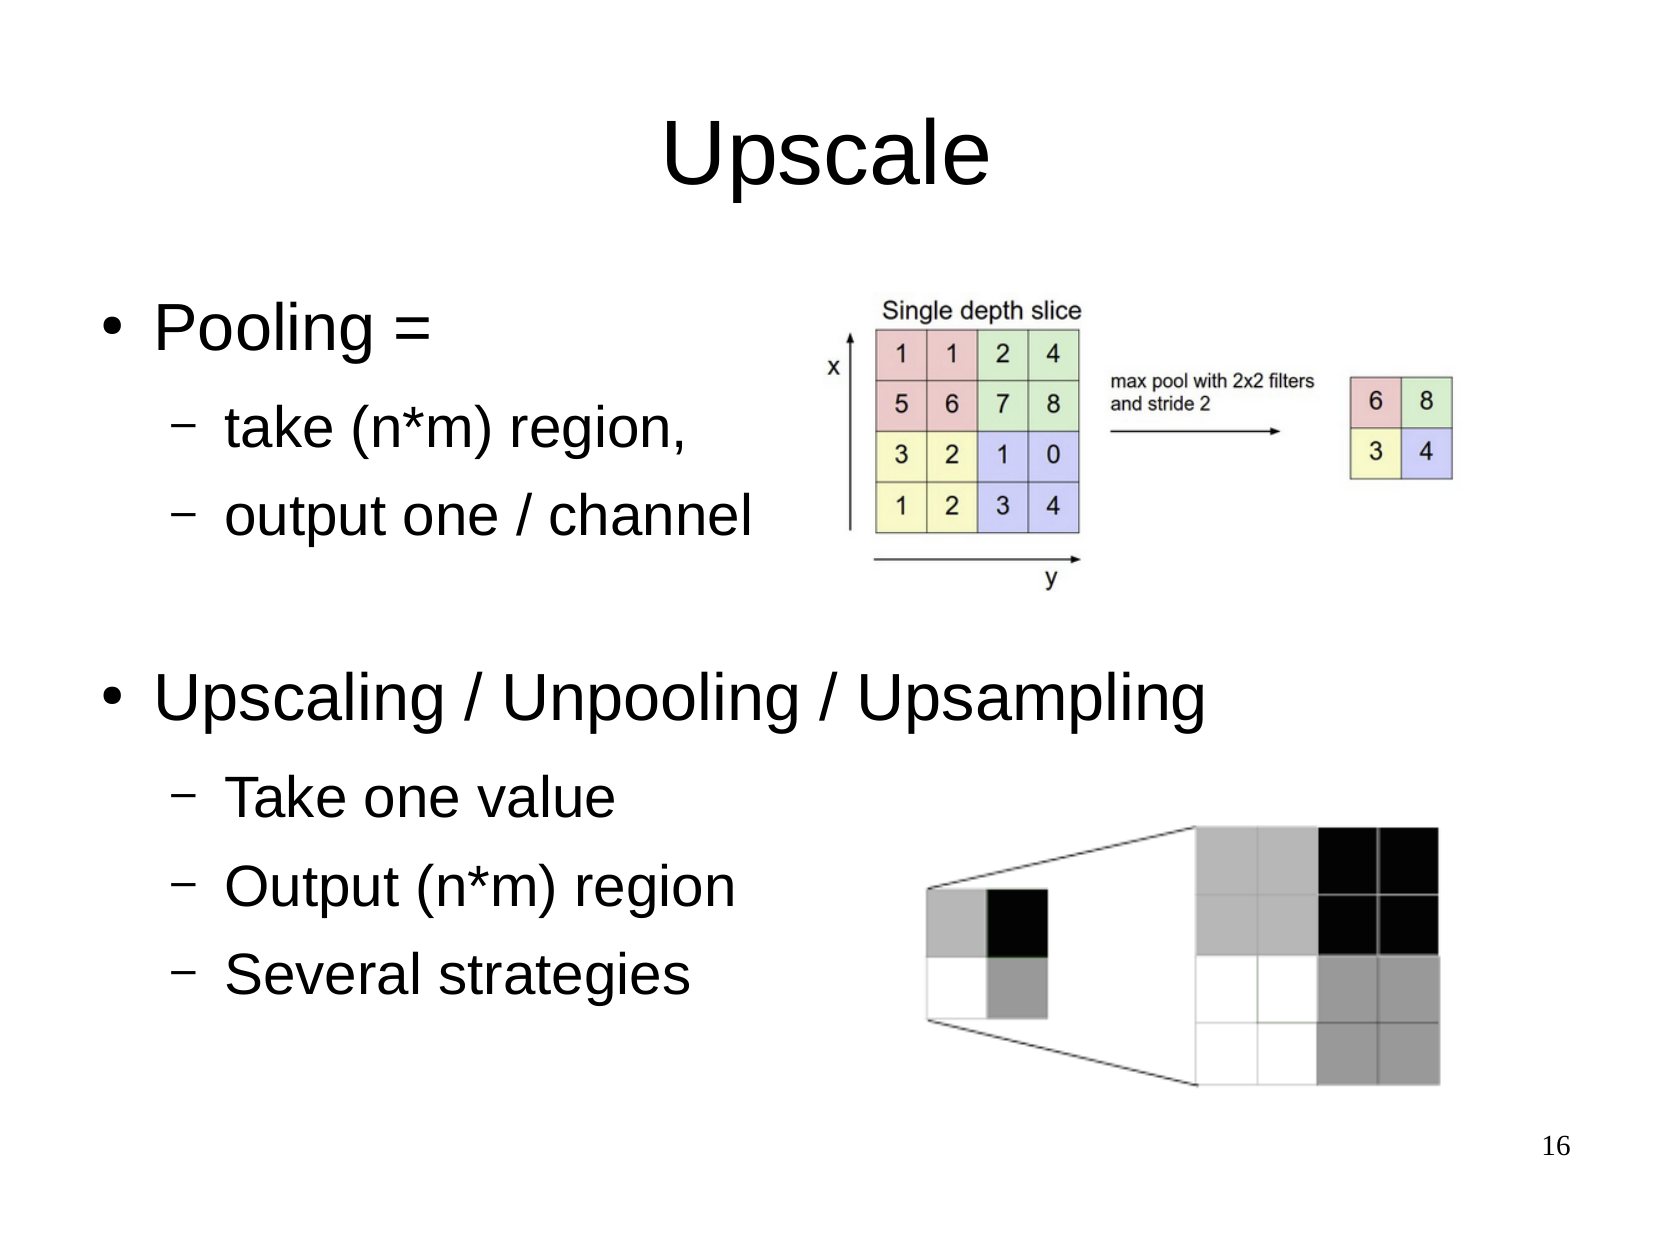

# Upscale
Pooling =
take (n*m) region,
output one / channel
Upscaling / Unpooling / Upsampling
Take one value
Output (n*m) region
Several strategies
16